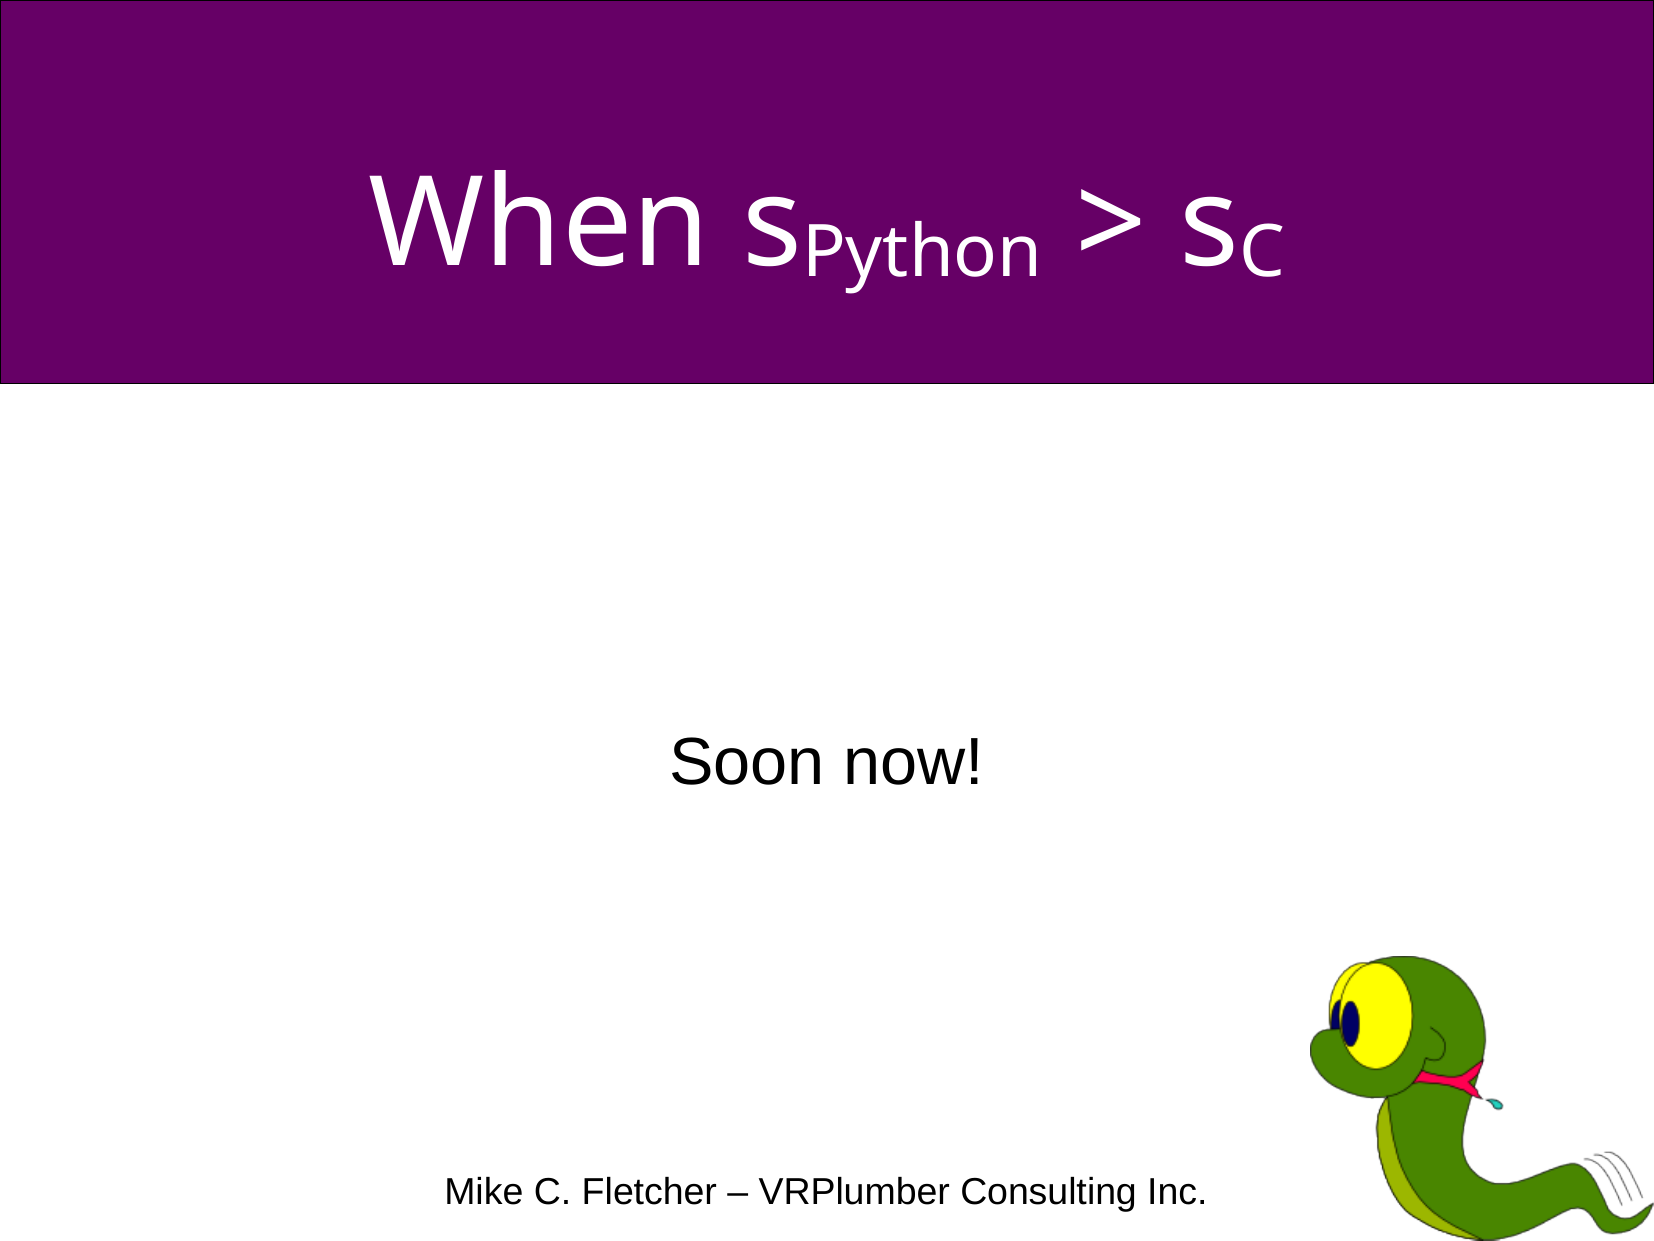

# When sPython > sC
Soon now!